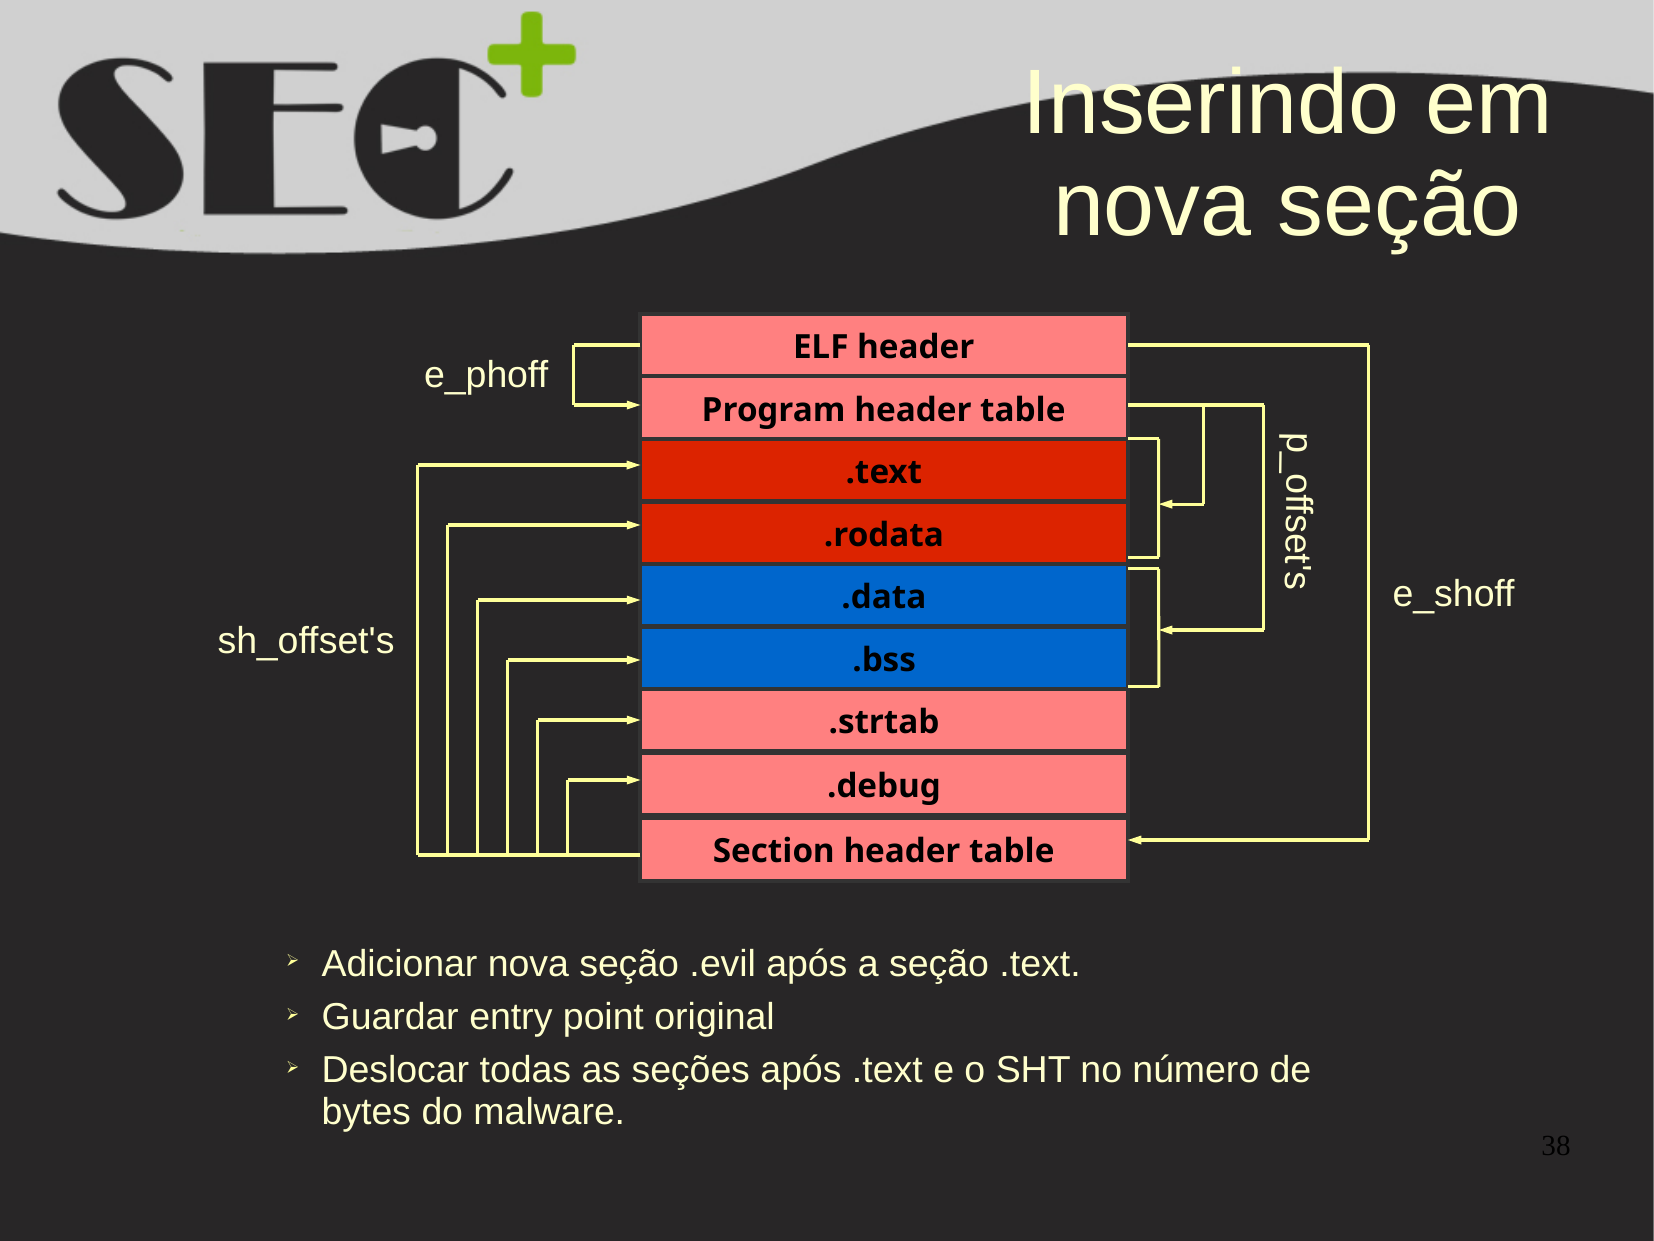

# Inserindo em nova seção
ELF header
e_phoff
Program header table
.text
p_offset's
.rodata
e_shoff
.data
sh_offset's
.bss
.strtab
.debug
Section header table
Adicionar nova seção .evil após a seção .text.
Guardar entry point original
Deslocar todas as seções após .text e o SHT no número de bytes do malware.
38